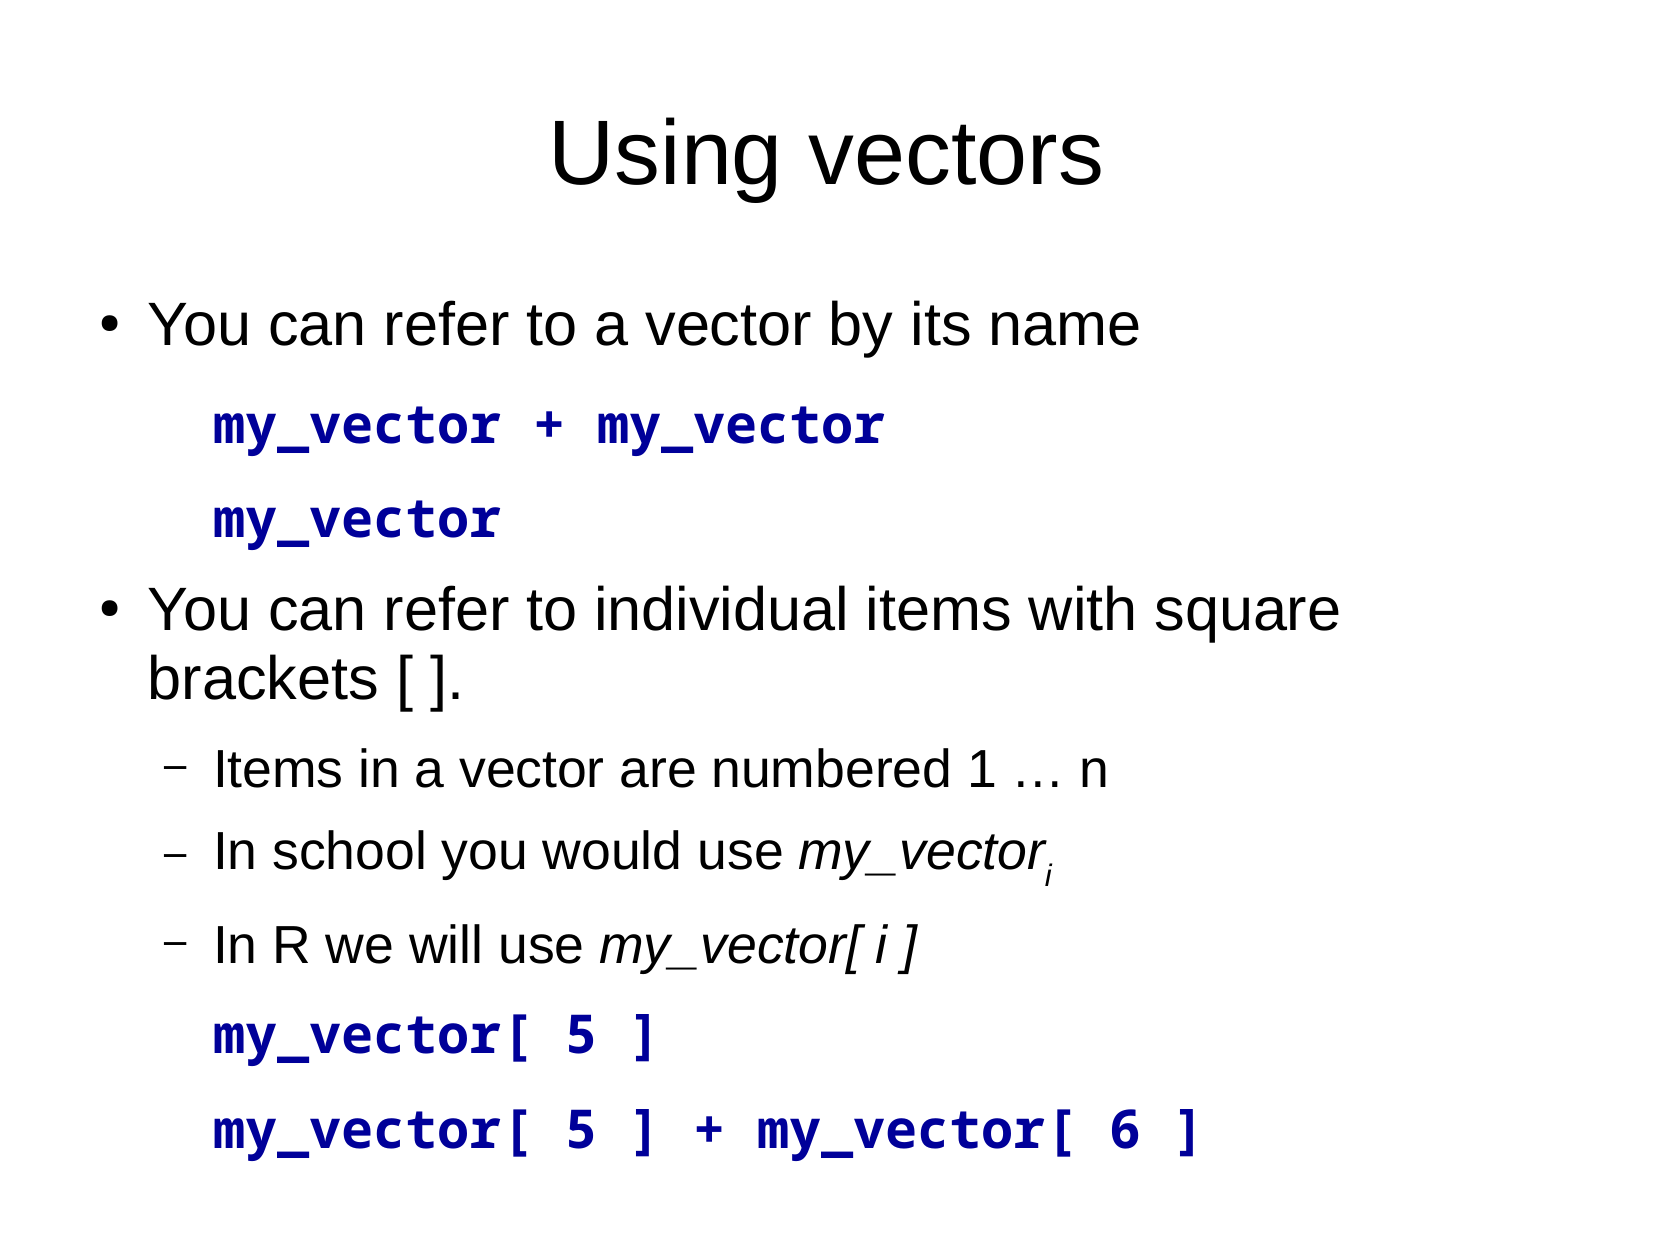

# Using vectors
You can refer to a vector by its name
my_vector + my_vector
my_vector
You can refer to individual items with square brackets [ ].
Items in a vector are numbered 1 … n
In school you would use my_vectori
In R we will use my_vector[ i ]
my_vector[ 5 ]
my_vector[ 5 ] + my_vector[ 6 ]